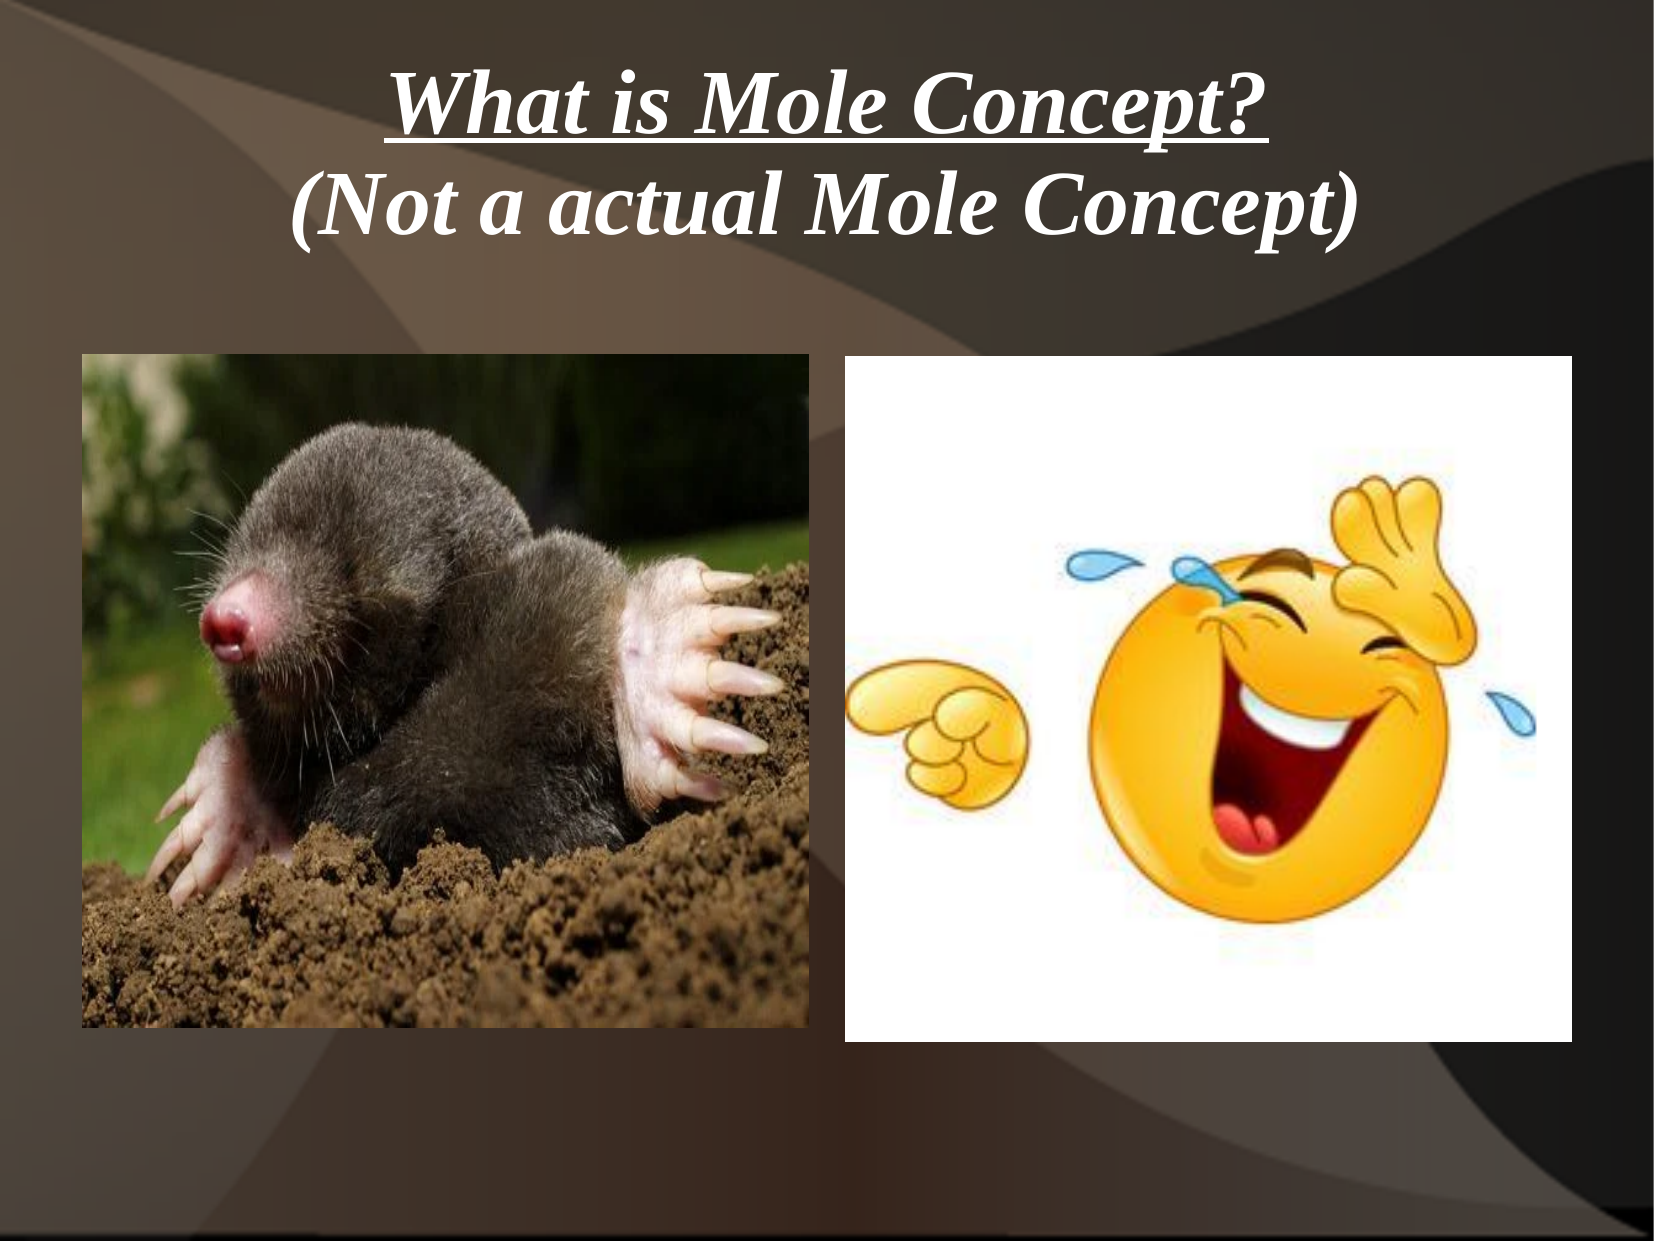

# What is Mole Concept? (Not a actual Mole Concept)